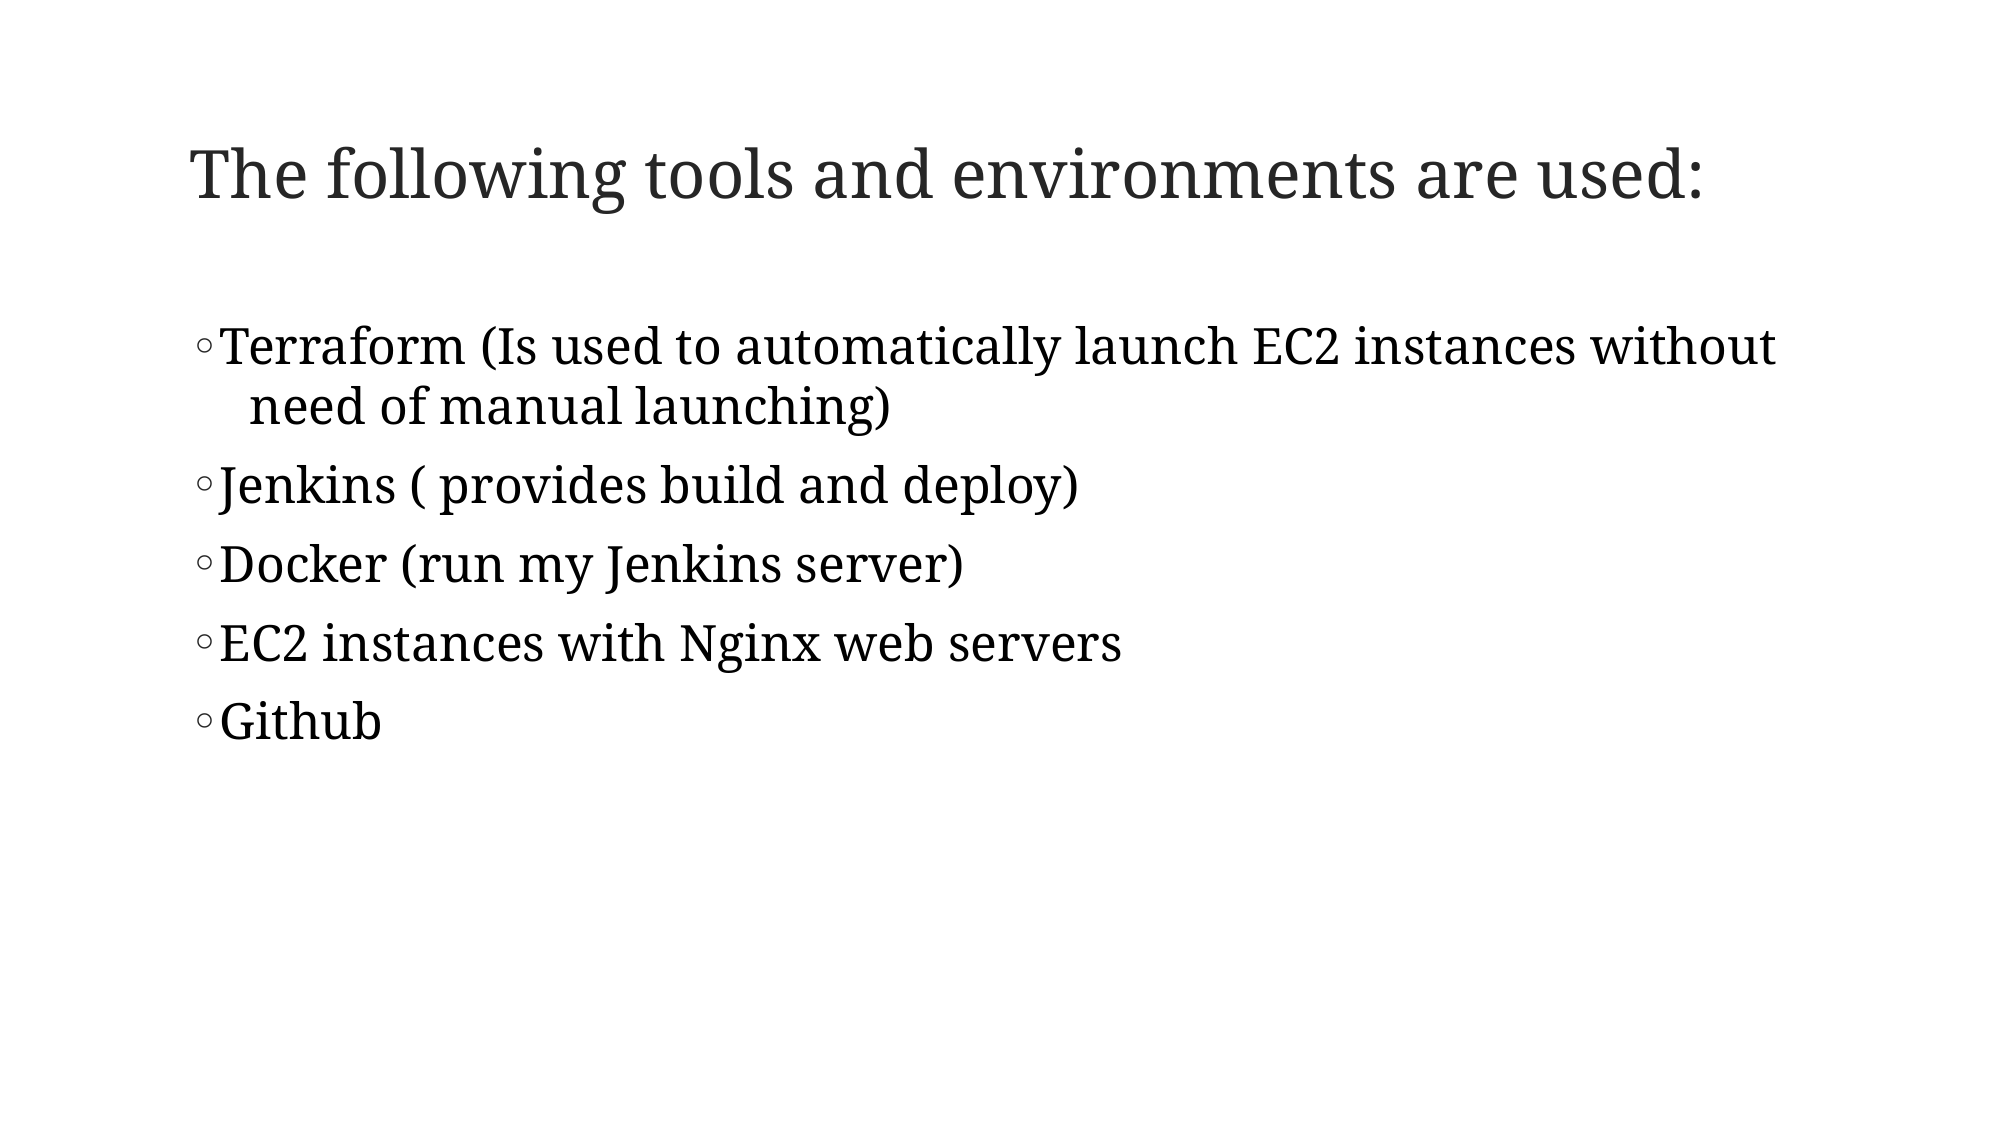

# The following tools and environments are used:
Terraform (Is used to automatically launch EC2 instances without need of manual launching)
Jenkins ( provides build and deploy)
Docker (run my Jenkins server)
EC2 instances with Nginx web servers
Github